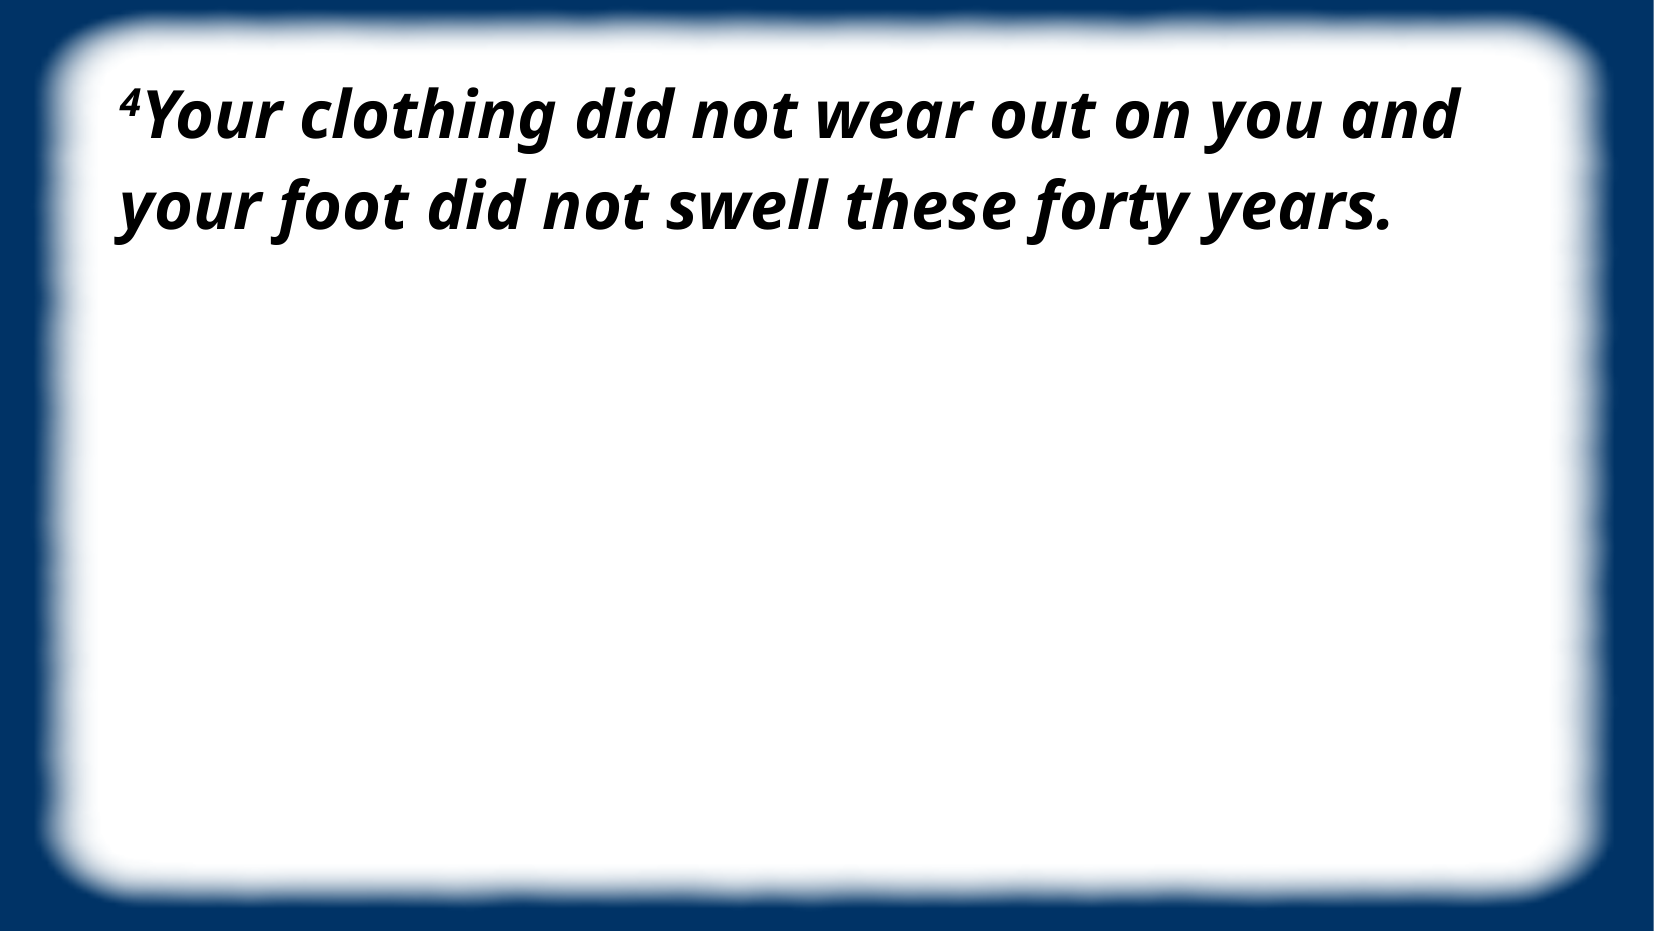

4Your clothing did not wear out on you and your foot did not swell these forty years.